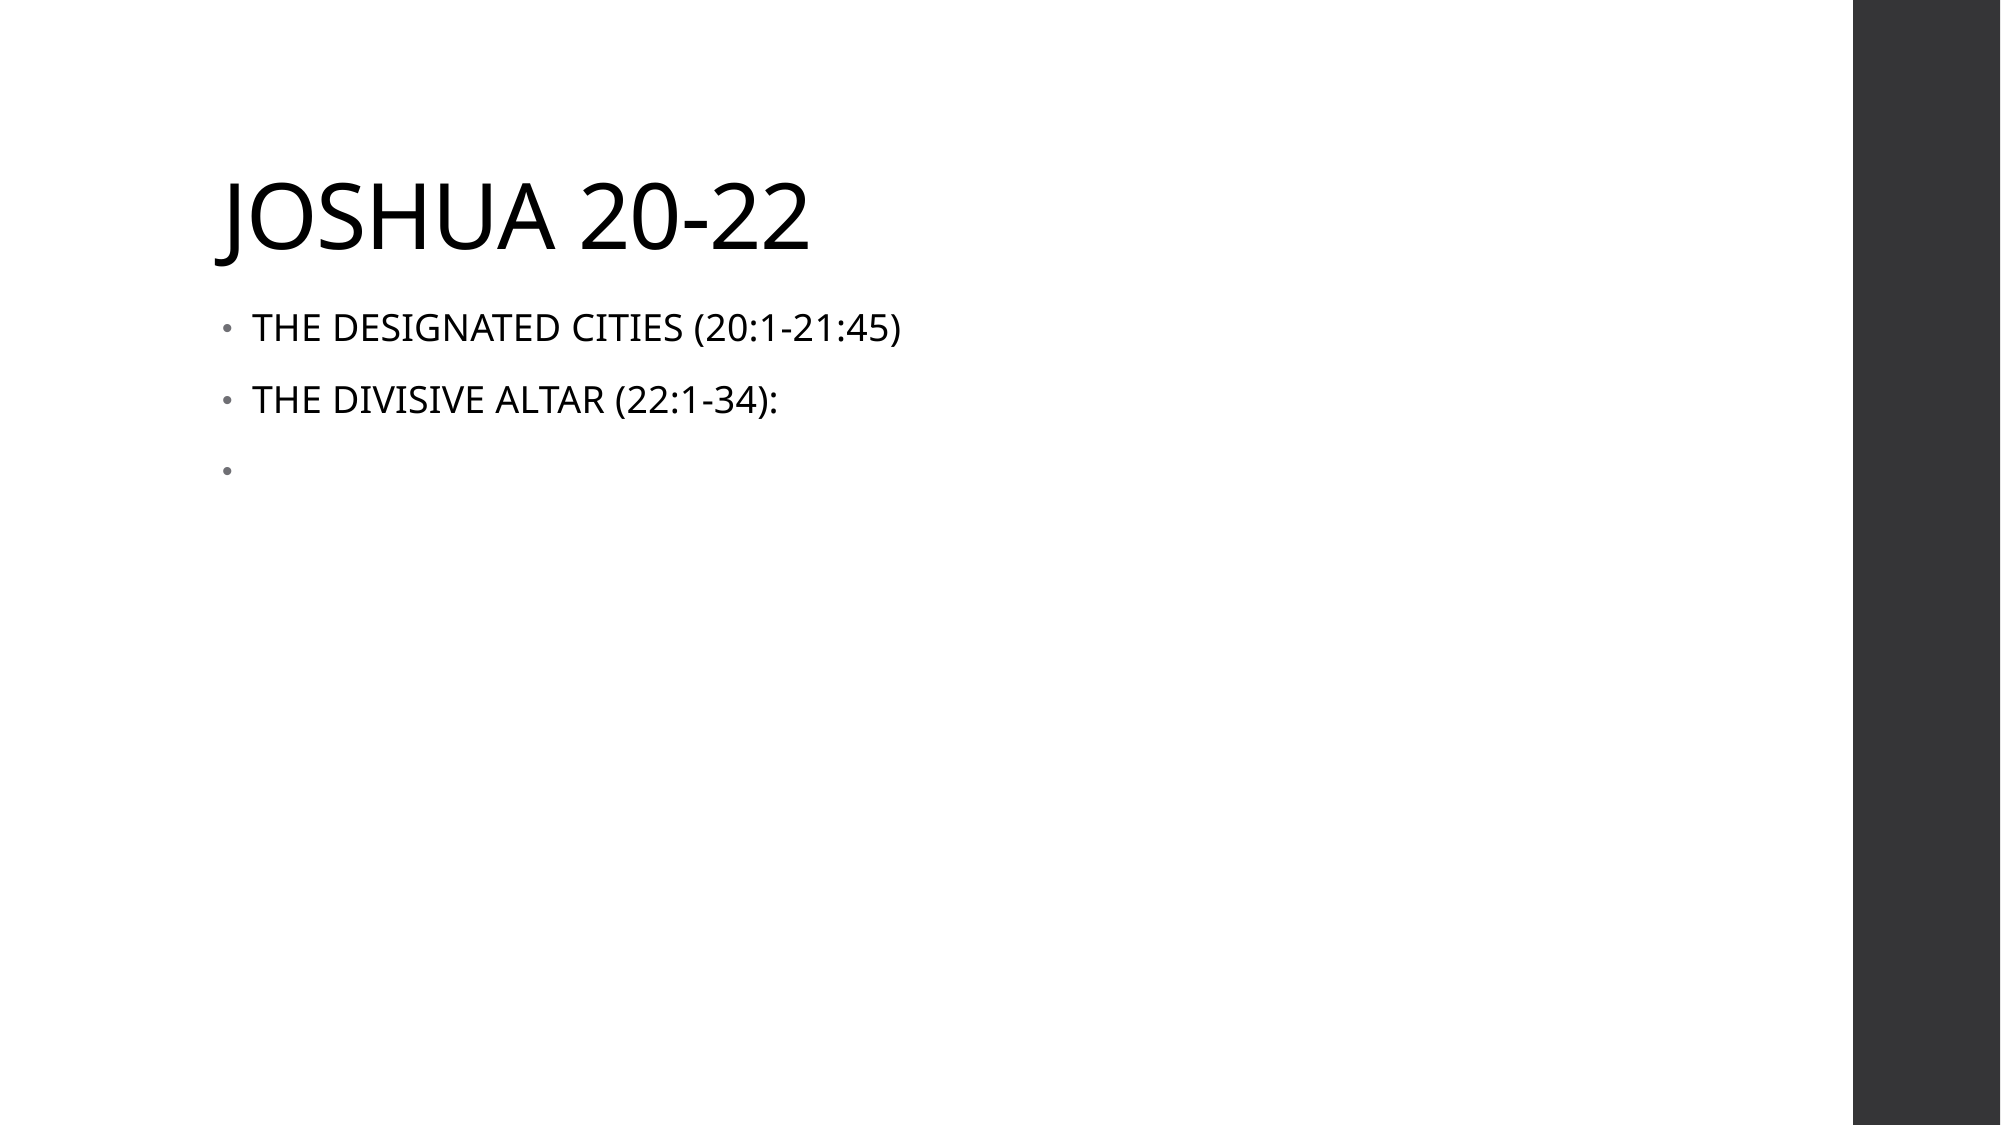

# JOSHUA 20-22
THE DESIGNATED CITIES (20:1-21:45)
THE DIVISIVE ALTAR (22:1-34):